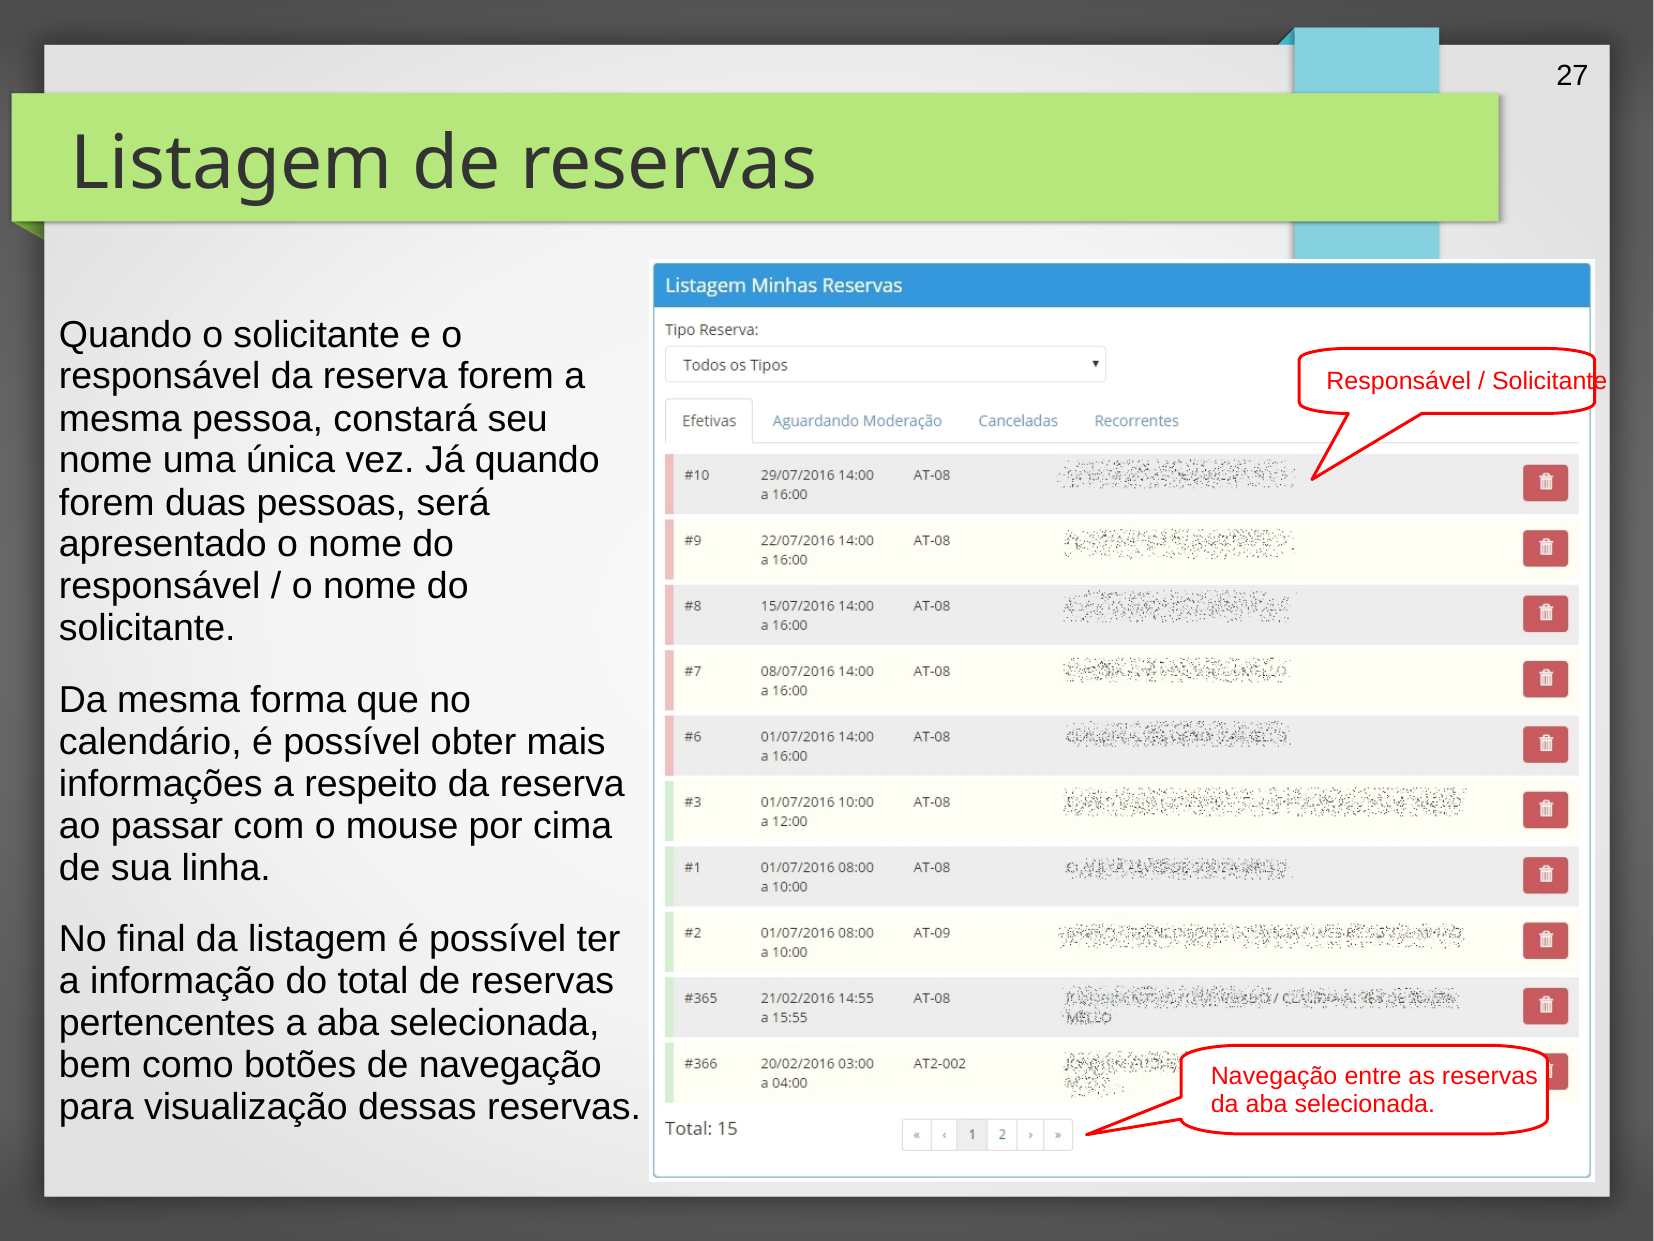

27
# Listagem de reservas
Quando o solicitante e o responsável da reserva forem a mesma pessoa, constará seu nome uma única vez. Já quando forem duas pessoas, será apresentado o nome do responsável / o nome do solicitante.
Da mesma forma que no calendário, é possível obter mais informações a respeito da reserva ao passar com o mouse por cima de sua linha.
No final da listagem é possível ter a informação do total de reservas pertencentes a aba selecionada, bem como botões de navegação para visualização dessas reservas.
Responsável / Solicitante
Navegação entre as reservas
da aba selecionada.